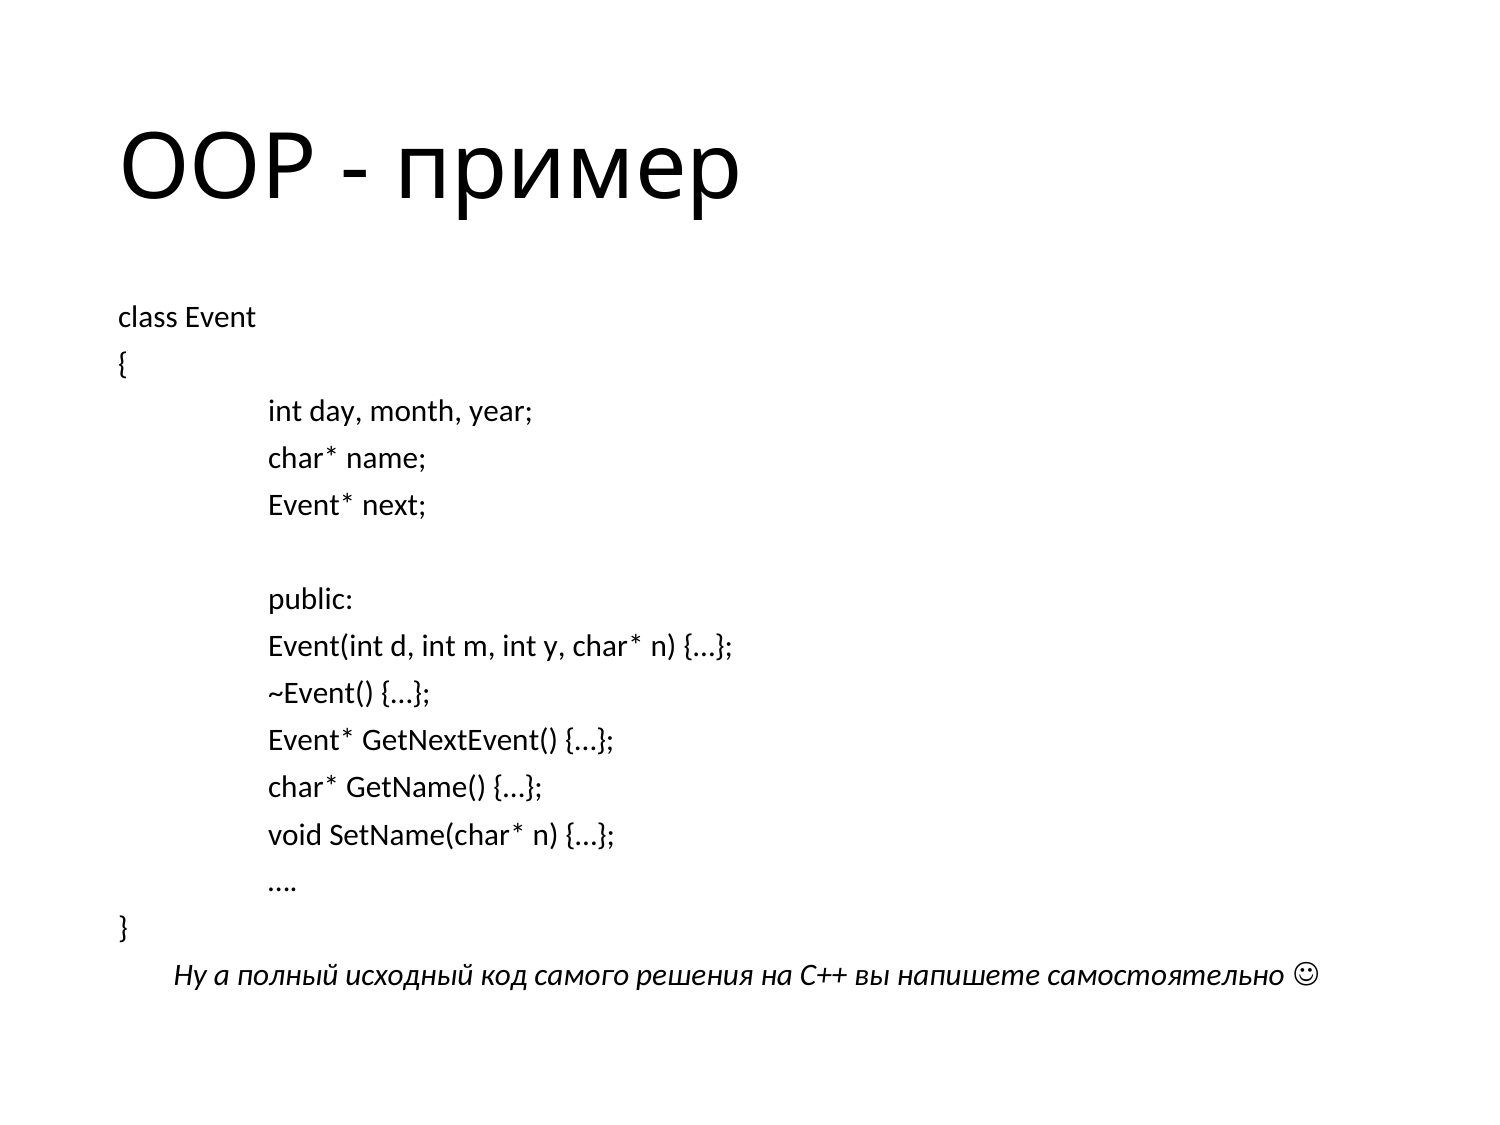

# OOP - пример
class Event
{
	int day, month, year;
	char* name;
	Event* next;
	public:
	Event(int d, int m, int y, char* n) {…};
	~Event() {…};
	Event* GetNextEvent() {…};
	char* GetName() {…};
	void SetName(char* n) {…};
	….
}
Ну а полный исходный код самого решения на С++ вы напишете самостоятельно 